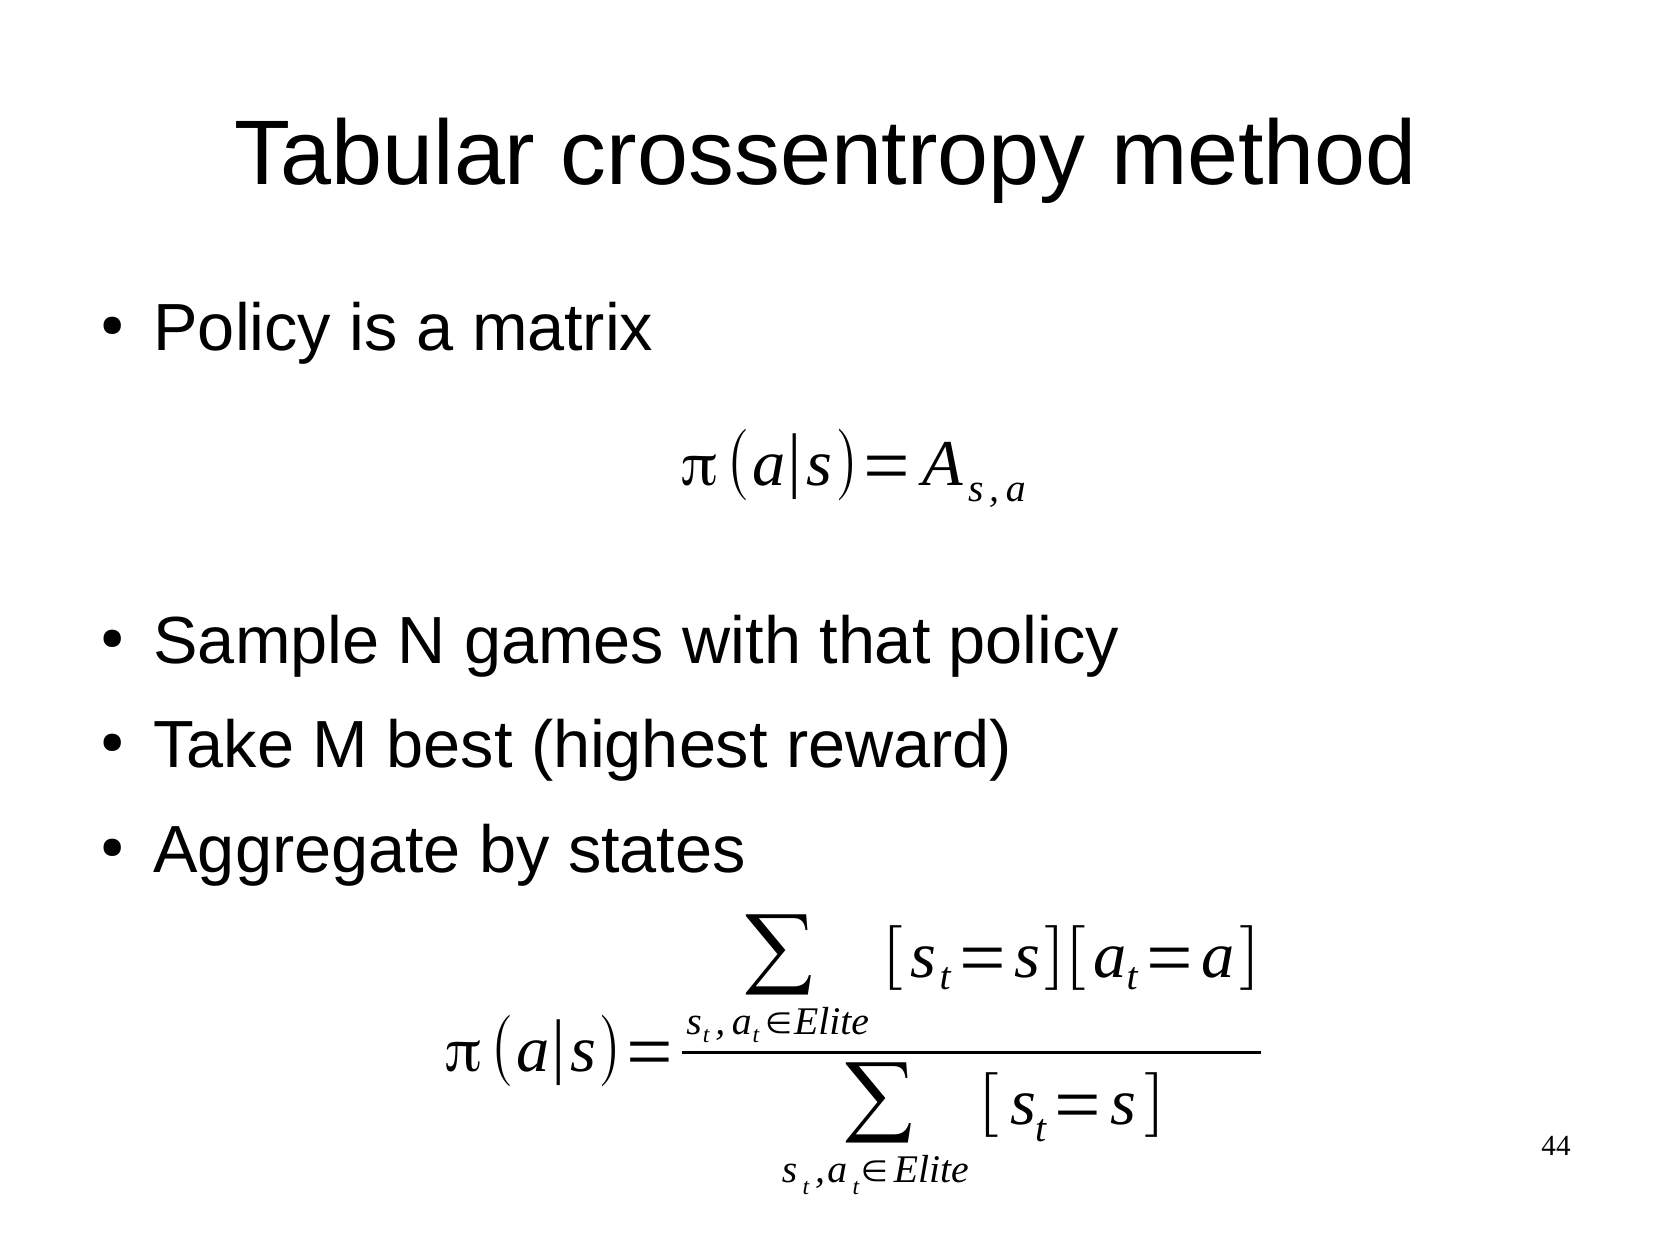

# Tabular crossentropy method
Policy is a matrix
Sample N games with that policy
Take M best (highest reward)
Aggregate by states
44